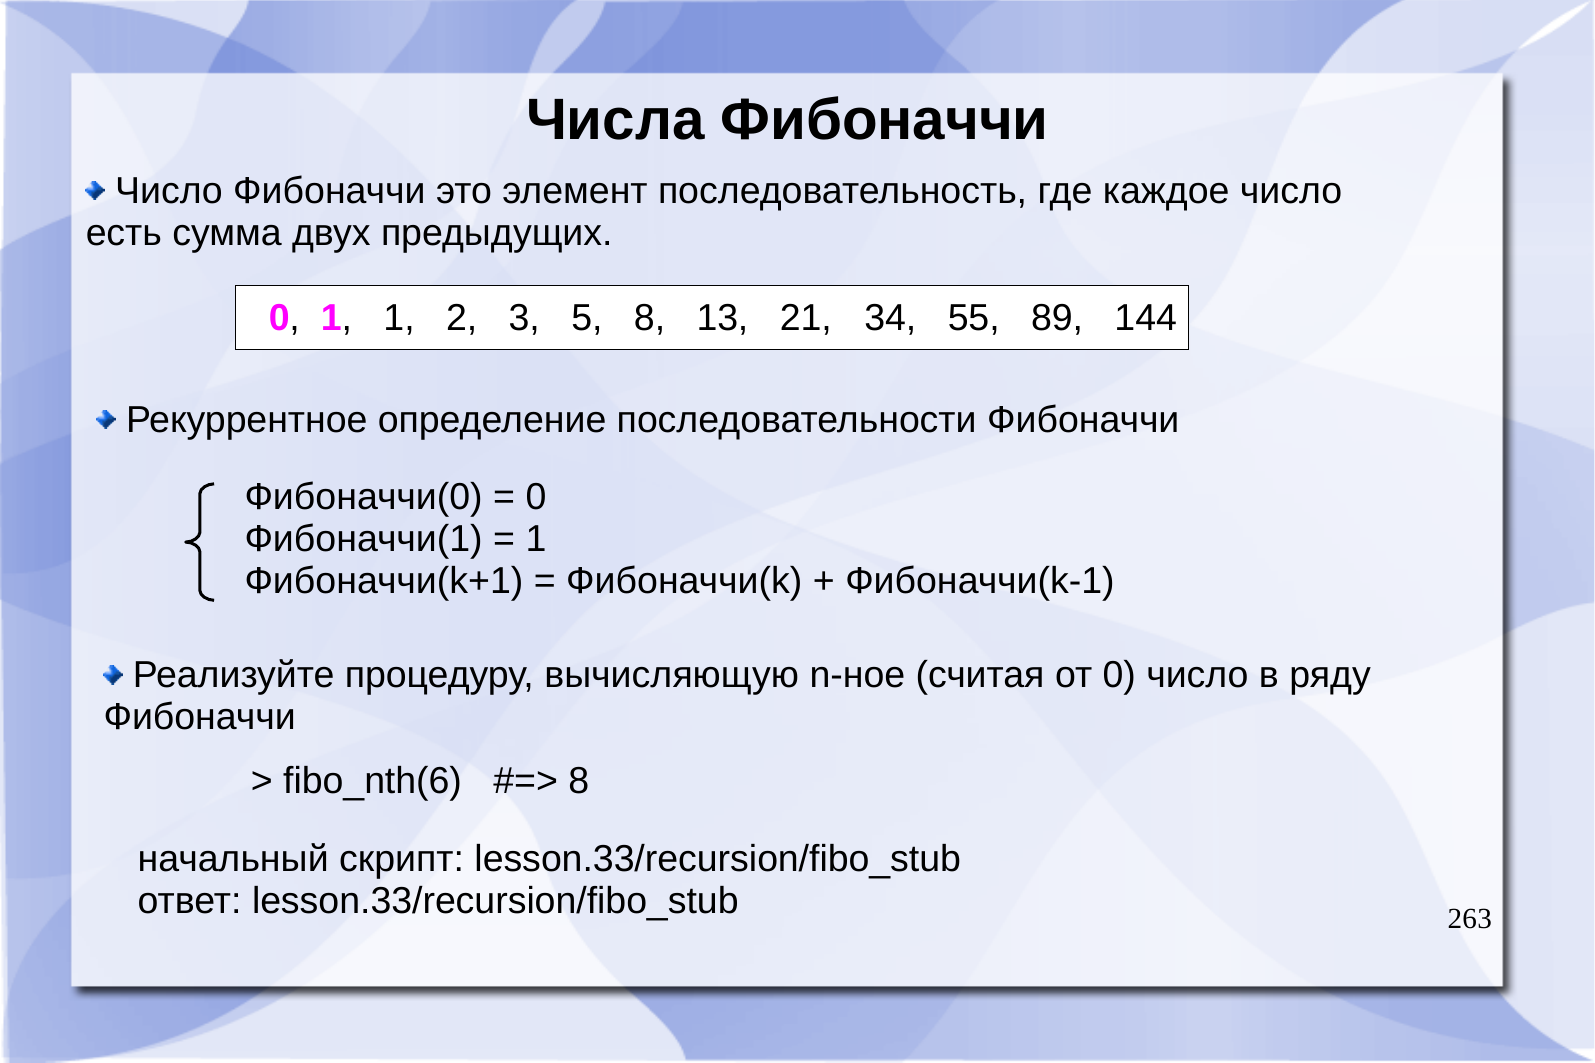

# Числа Фибоначчи
 Число Фибоначчи это элемент последовательность, где каждое число есть сумма двух предыдущих.
 0, 1, 1, 2, 3, 5, 8, 13, 21, 34, 55, 89, 144
 Рекуррентное определение последовательности Фибоначчи
Фибоначчи(0) = 0
Фибоначчи(1) = 1
Фибоначчи(k+1) = Фибоначчи(k) + Фибоначчи(k-1)
 Реализуйте процедуру, вычисляющую n-ное (считая от 0) число в ряду Фибоначчи
> fibo_nth(6) #=> 8
начальный скрипт: lesson.33/recursion/fibo_stub
ответ: lesson.33/recursion/fibo_stub
263